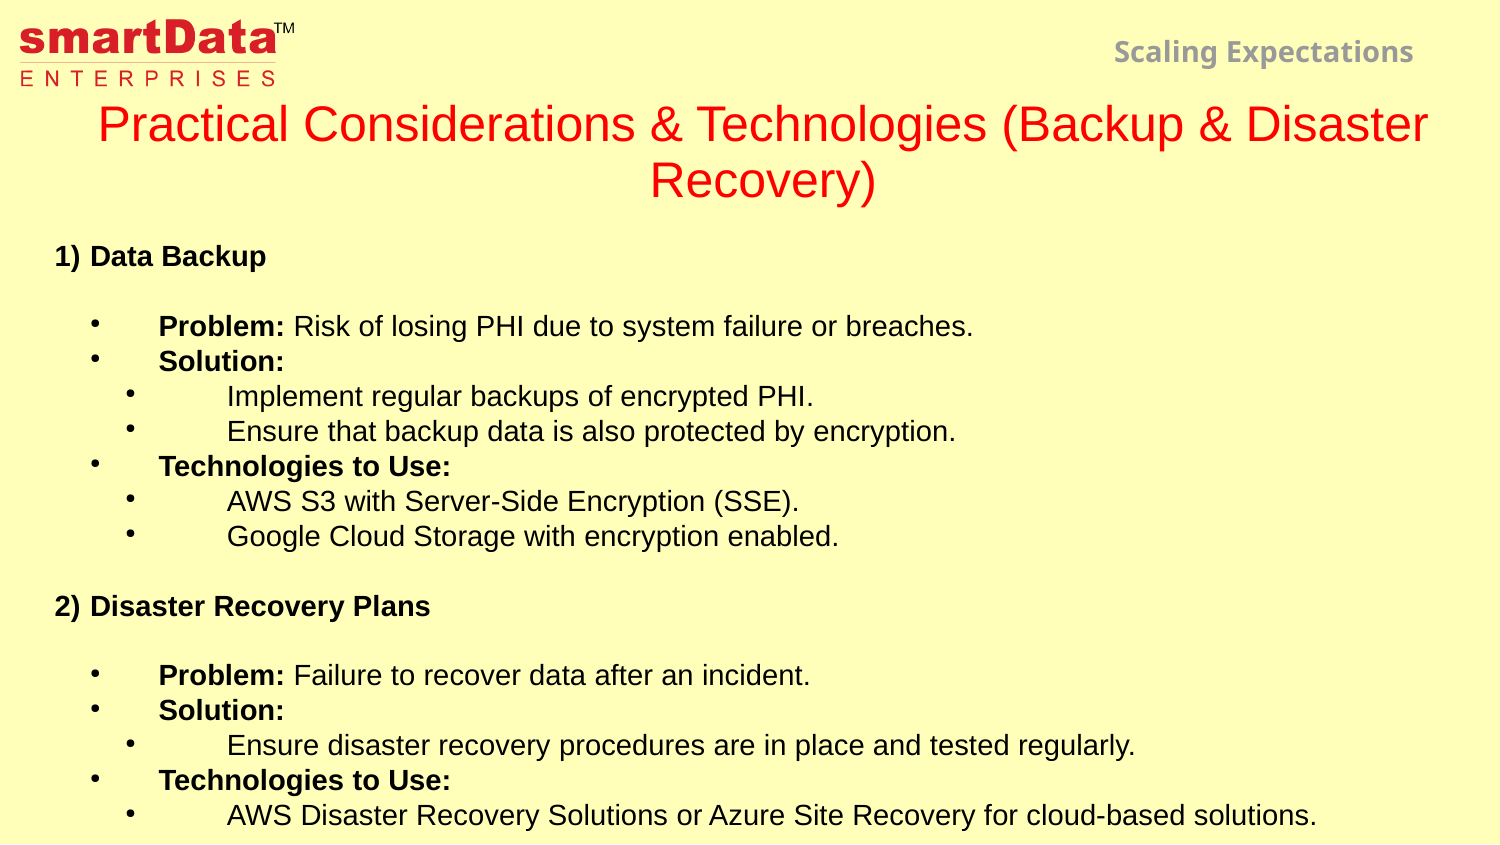

Scaling Expectations
# Practical Considerations & Technologies (Backup & Disaster Recovery)
Data Backup
 Problem: Risk of losing PHI due to system failure or breaches.
 Solution:
 Implement regular backups of encrypted PHI.
 Ensure that backup data is also protected by encryption.
 Technologies to Use:
 AWS S3 with Server-Side Encryption (SSE).
 Google Cloud Storage with encryption enabled.
Disaster Recovery Plans
 Problem: Failure to recover data after an incident.
 Solution:
 Ensure disaster recovery procedures are in place and tested regularly.
 Technologies to Use:
 AWS Disaster Recovery Solutions or Azure Site Recovery for cloud-based solutions.